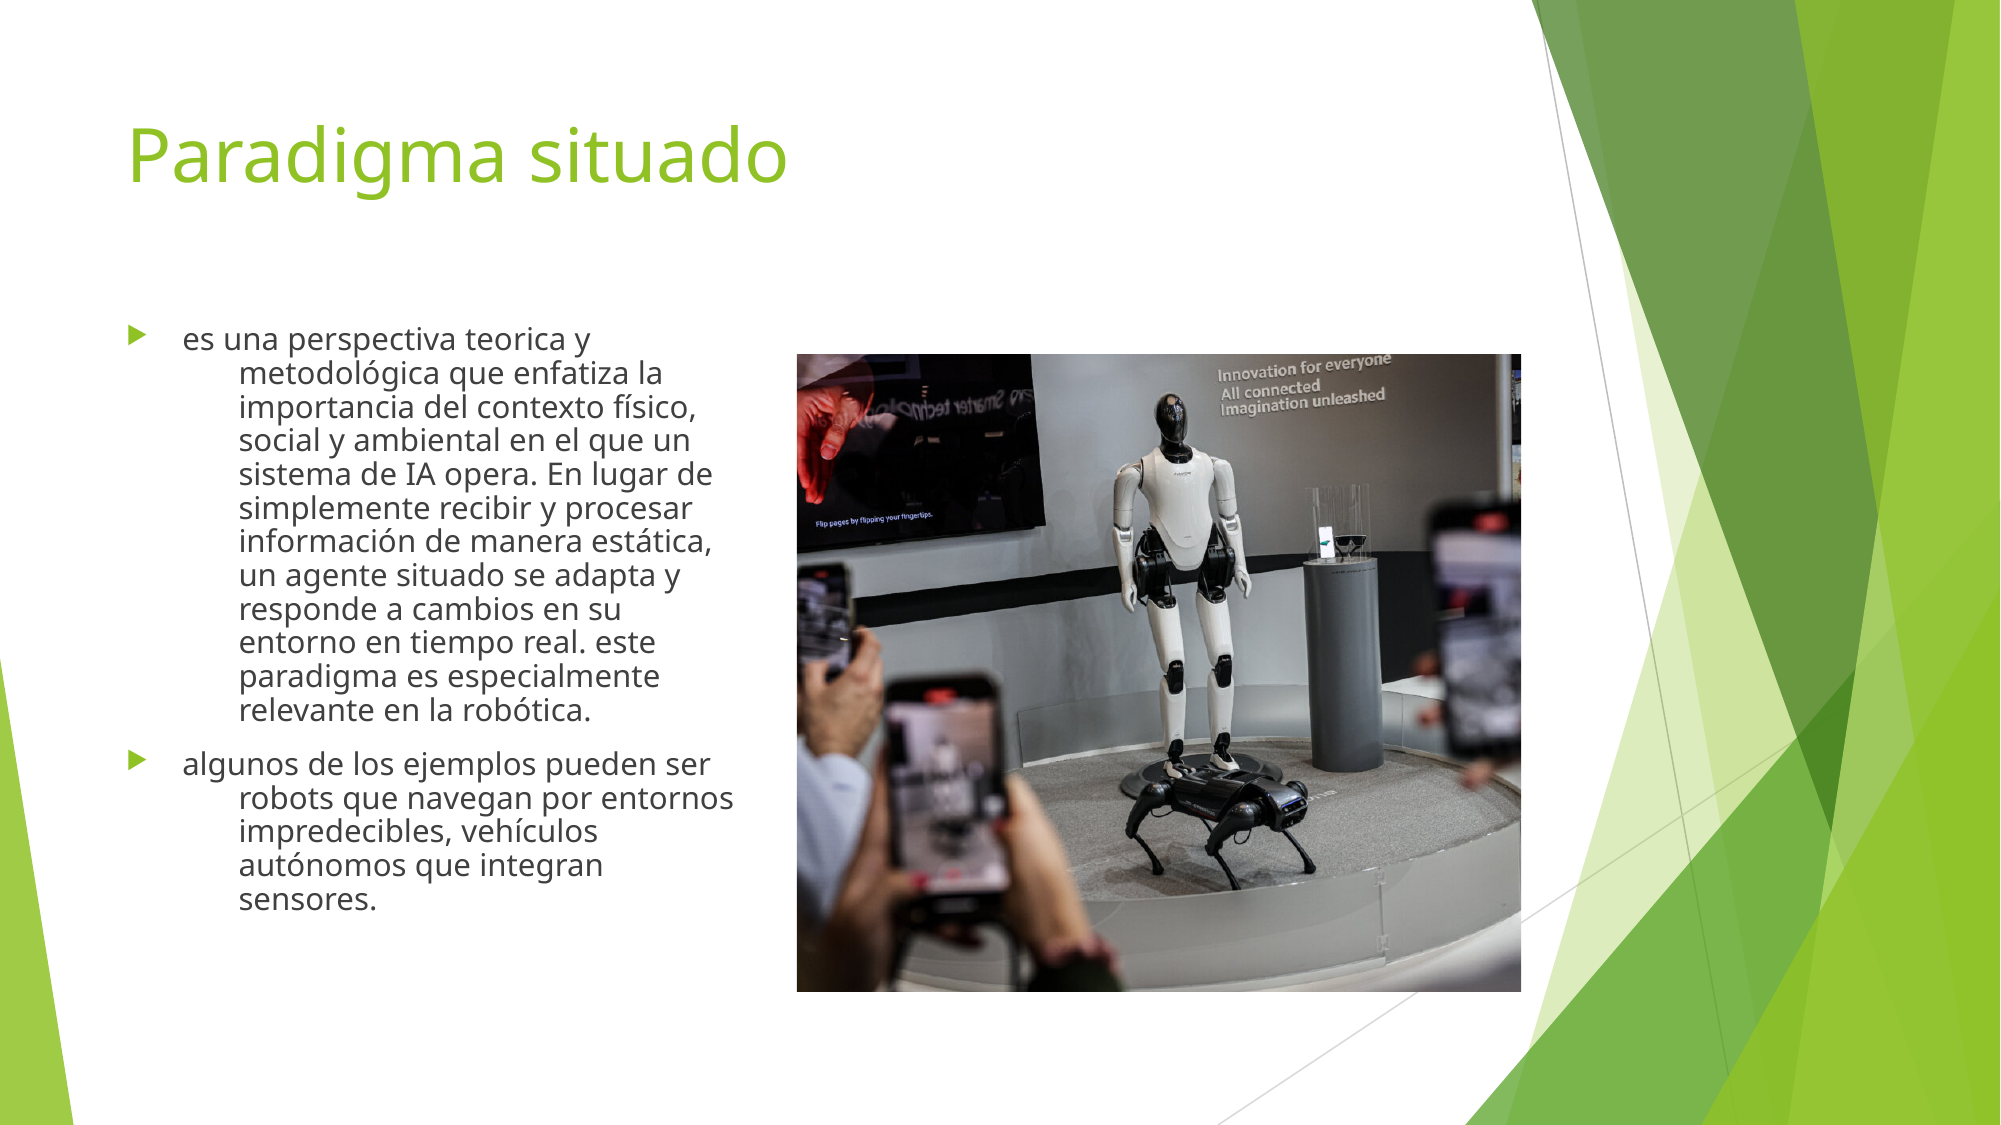

# Paradigma situado
es una perspectiva teorica y metodológica que enfatiza la importancia del contexto físico, social y ambiental en el que un sistema de IA opera. En lugar de simplemente recibir y procesar información de manera estática, un agente situado se adapta y responde a cambios en su entorno en tiempo real. este paradigma es especialmente relevante en la robótica.
algunos de los ejemplos pueden ser robots que navegan por entornos impredecibles, vehículos autónomos que integran sensores.